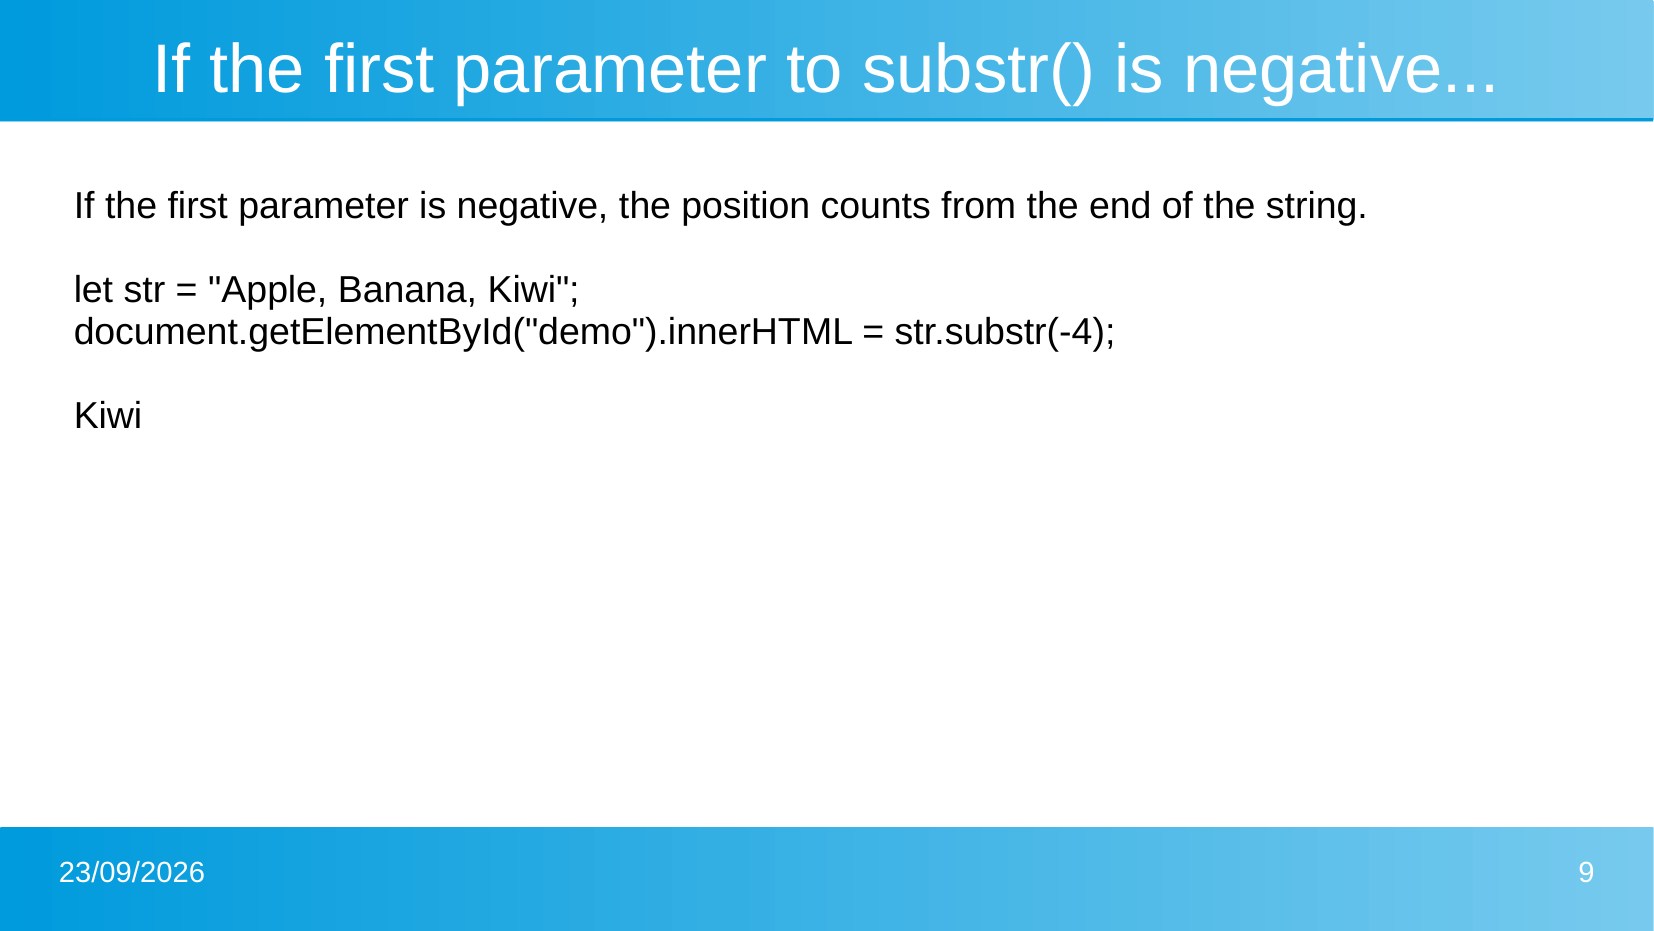

# If the first parameter to substr() is negative...
If the first parameter is negative, the position counts from the end of the string.
let str = "Apple, Banana, Kiwi";
document.getElementById("demo").innerHTML = str.substr(-4);
Kiwi
9